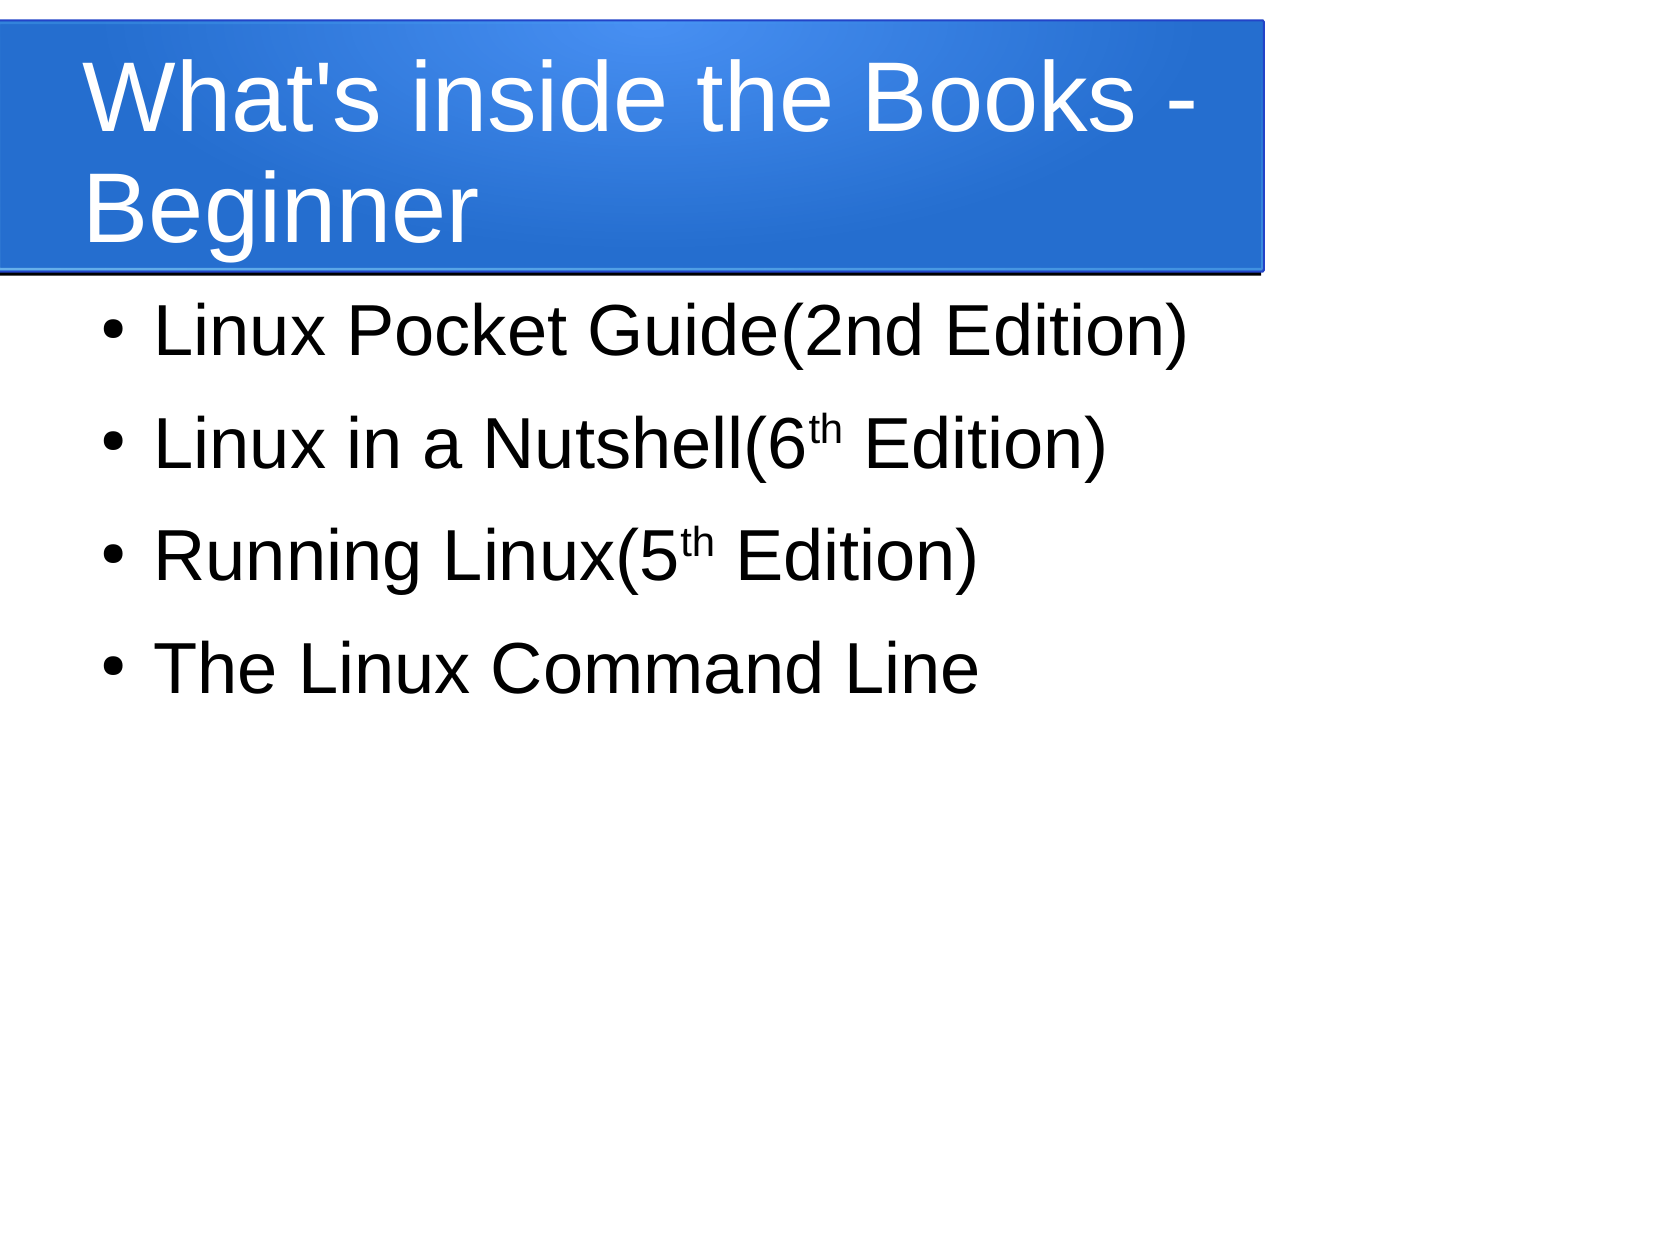

# What's inside the Books - Beginner
Linux Pocket Guide(2nd Edition)
Linux in a Nutshell(6th Edition)
Running Linux(5th Edition)
The Linux Command Line